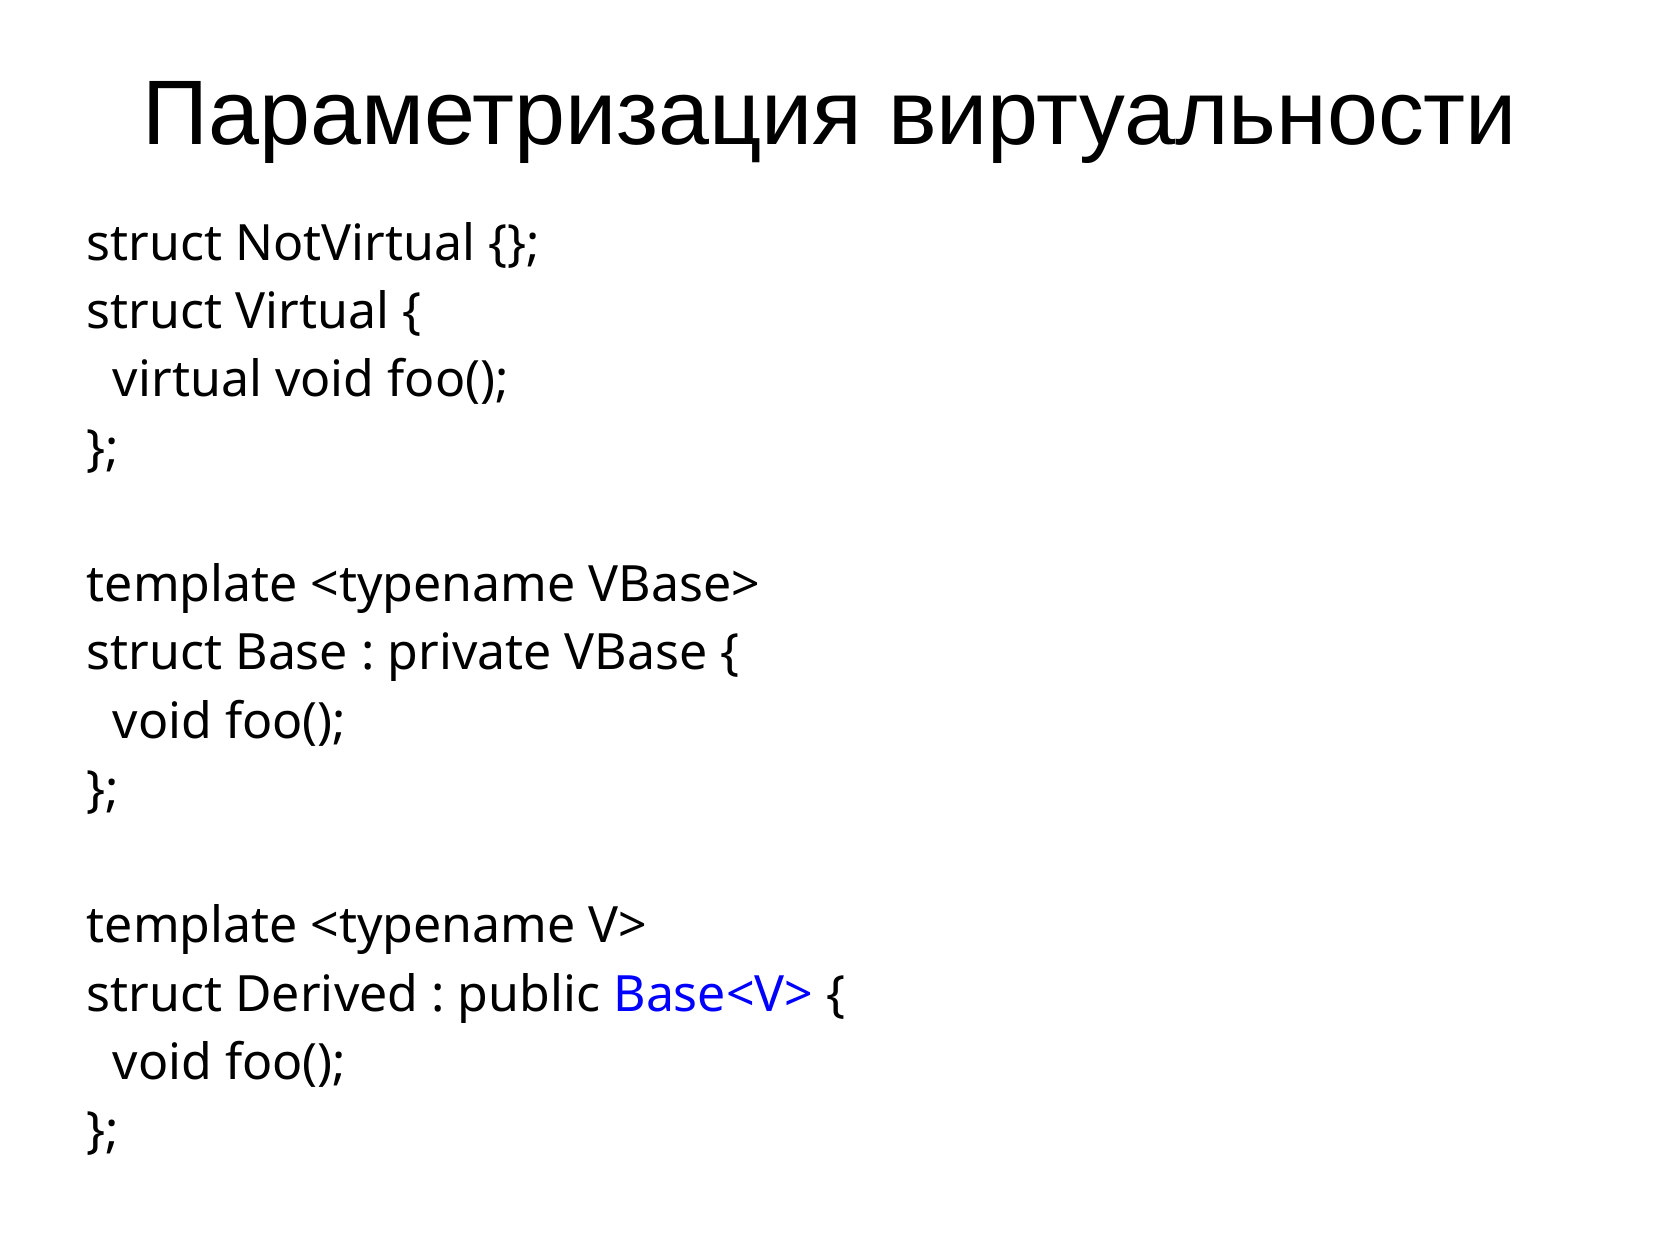

Параметризация виртуальности
# struct NotVirtual {};
struct Virtual {
 virtual void foo();
};
template <typename VBase>
struct Base : private VBase {
 void foo();
};
template <typename V>
struct Derived : public Base<V> {
 void foo();
};